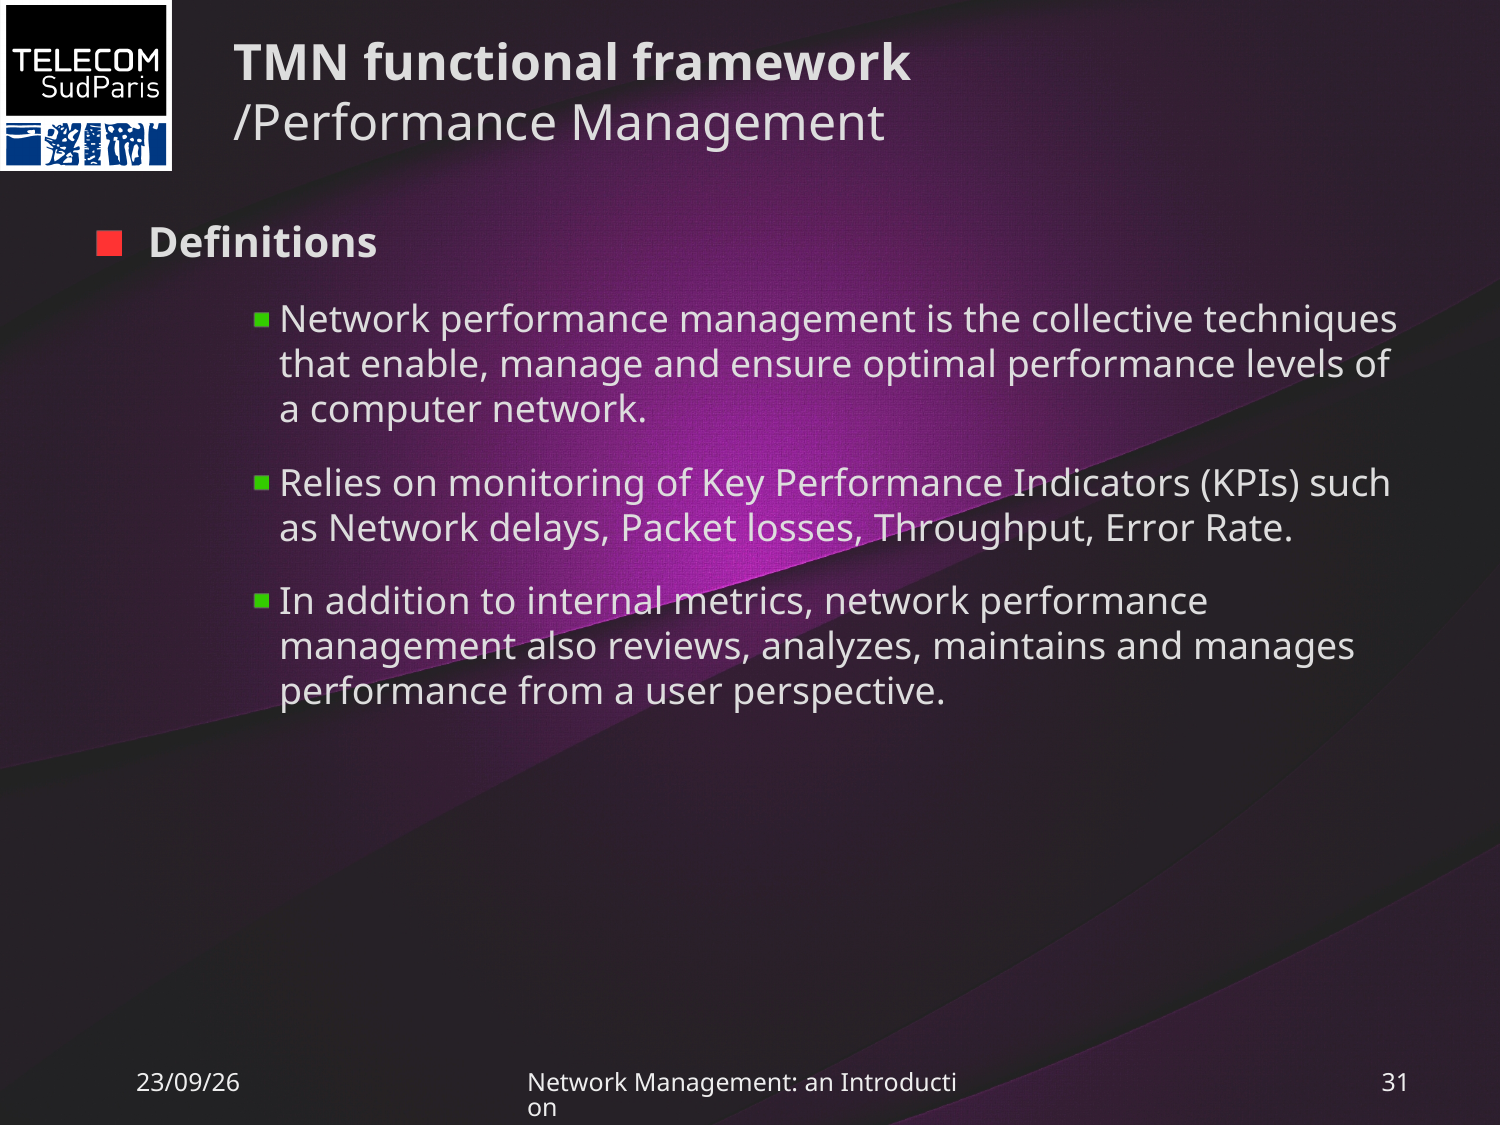

# TMN functional framework /Performance Management
Definitions
Network performance management is the collective techniques that enable, manage and ensure optimal performance levels of a computer network.
Relies on monitoring of Key Performance Indicators (KPIs) such as Network delays, Packet losses, Throughput, Error Rate.
In addition to internal metrics, network performance management also reviews, analyzes, maintains and manages performance from a user perspective.
Network Management: an Introduction
31